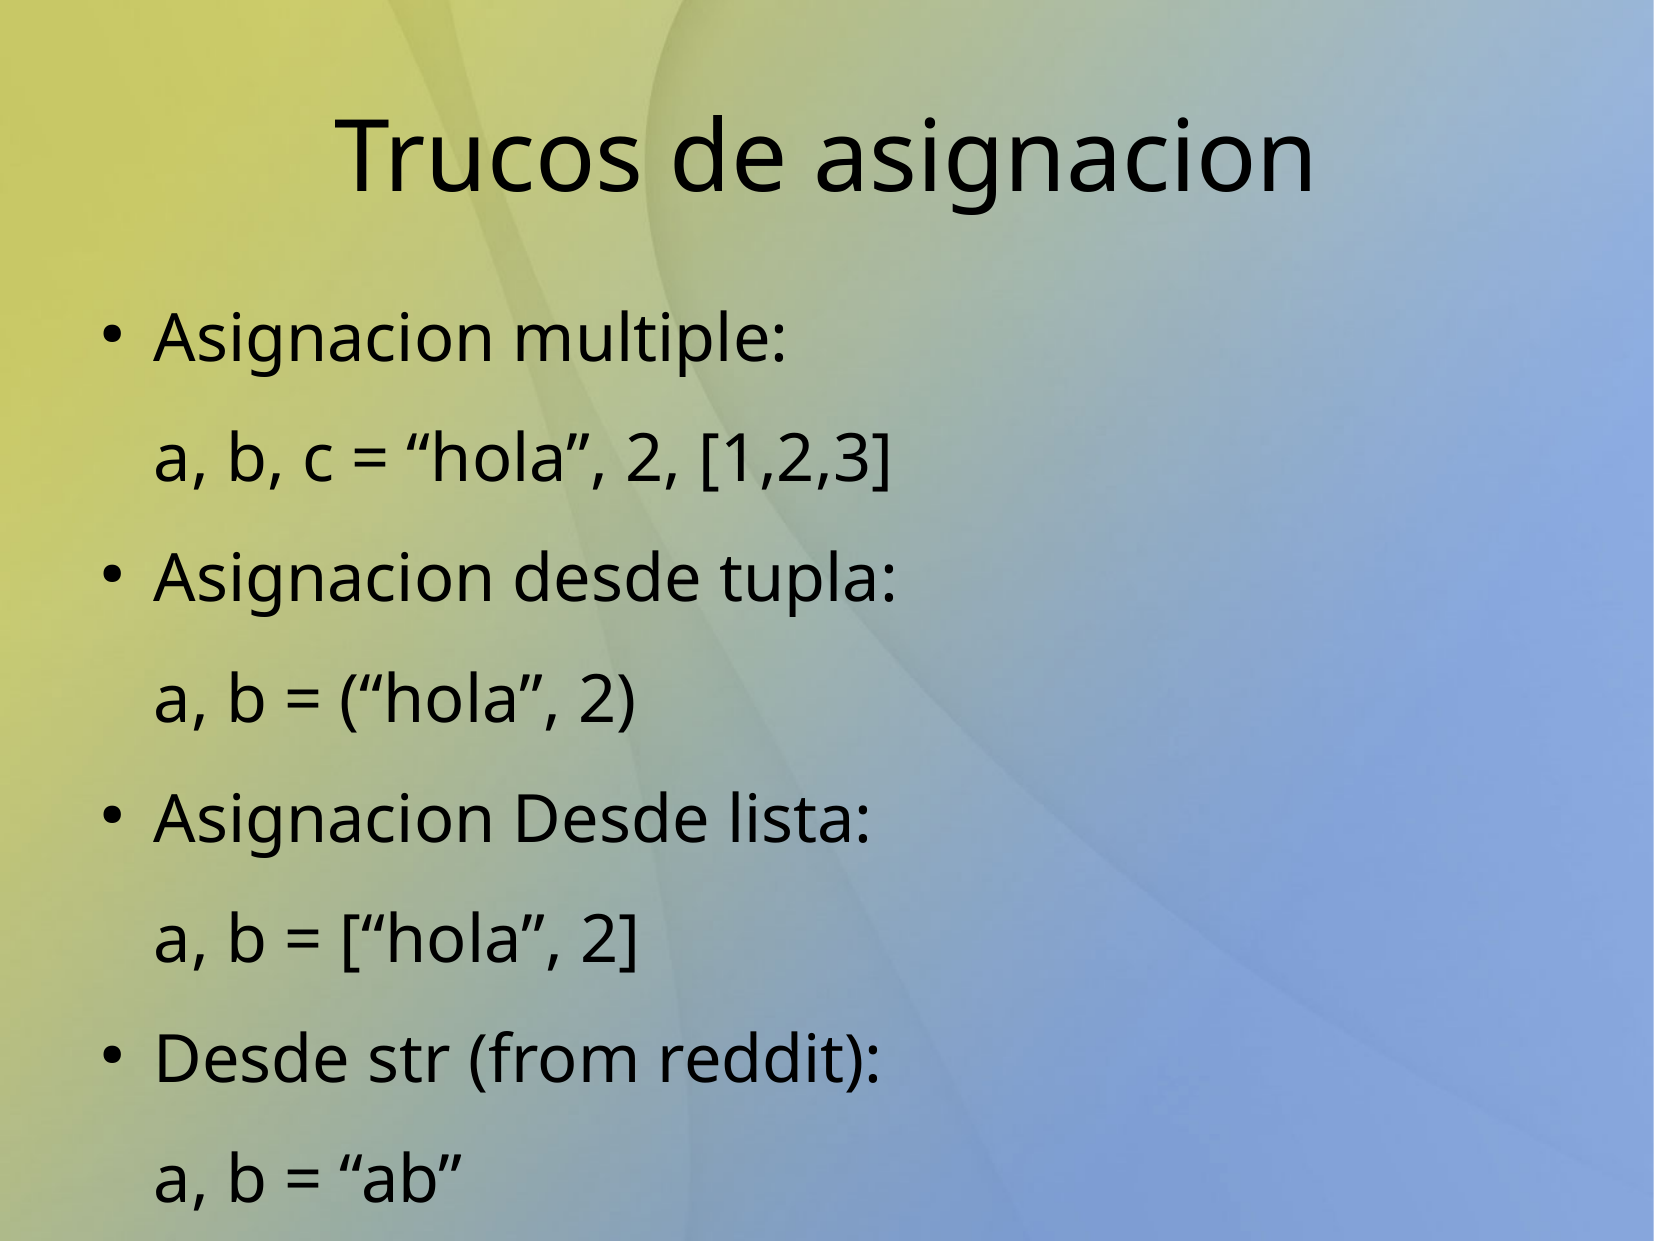

# Trucos de asignacion
Asignacion multiple:
a, b, c = “hola”, 2, [1,2,3]
Asignacion desde tupla:
a, b = (“hola”, 2)
Asignacion Desde lista:
a, b = [“hola”, 2]
Desde str (from reddit):
a, b = “ab”